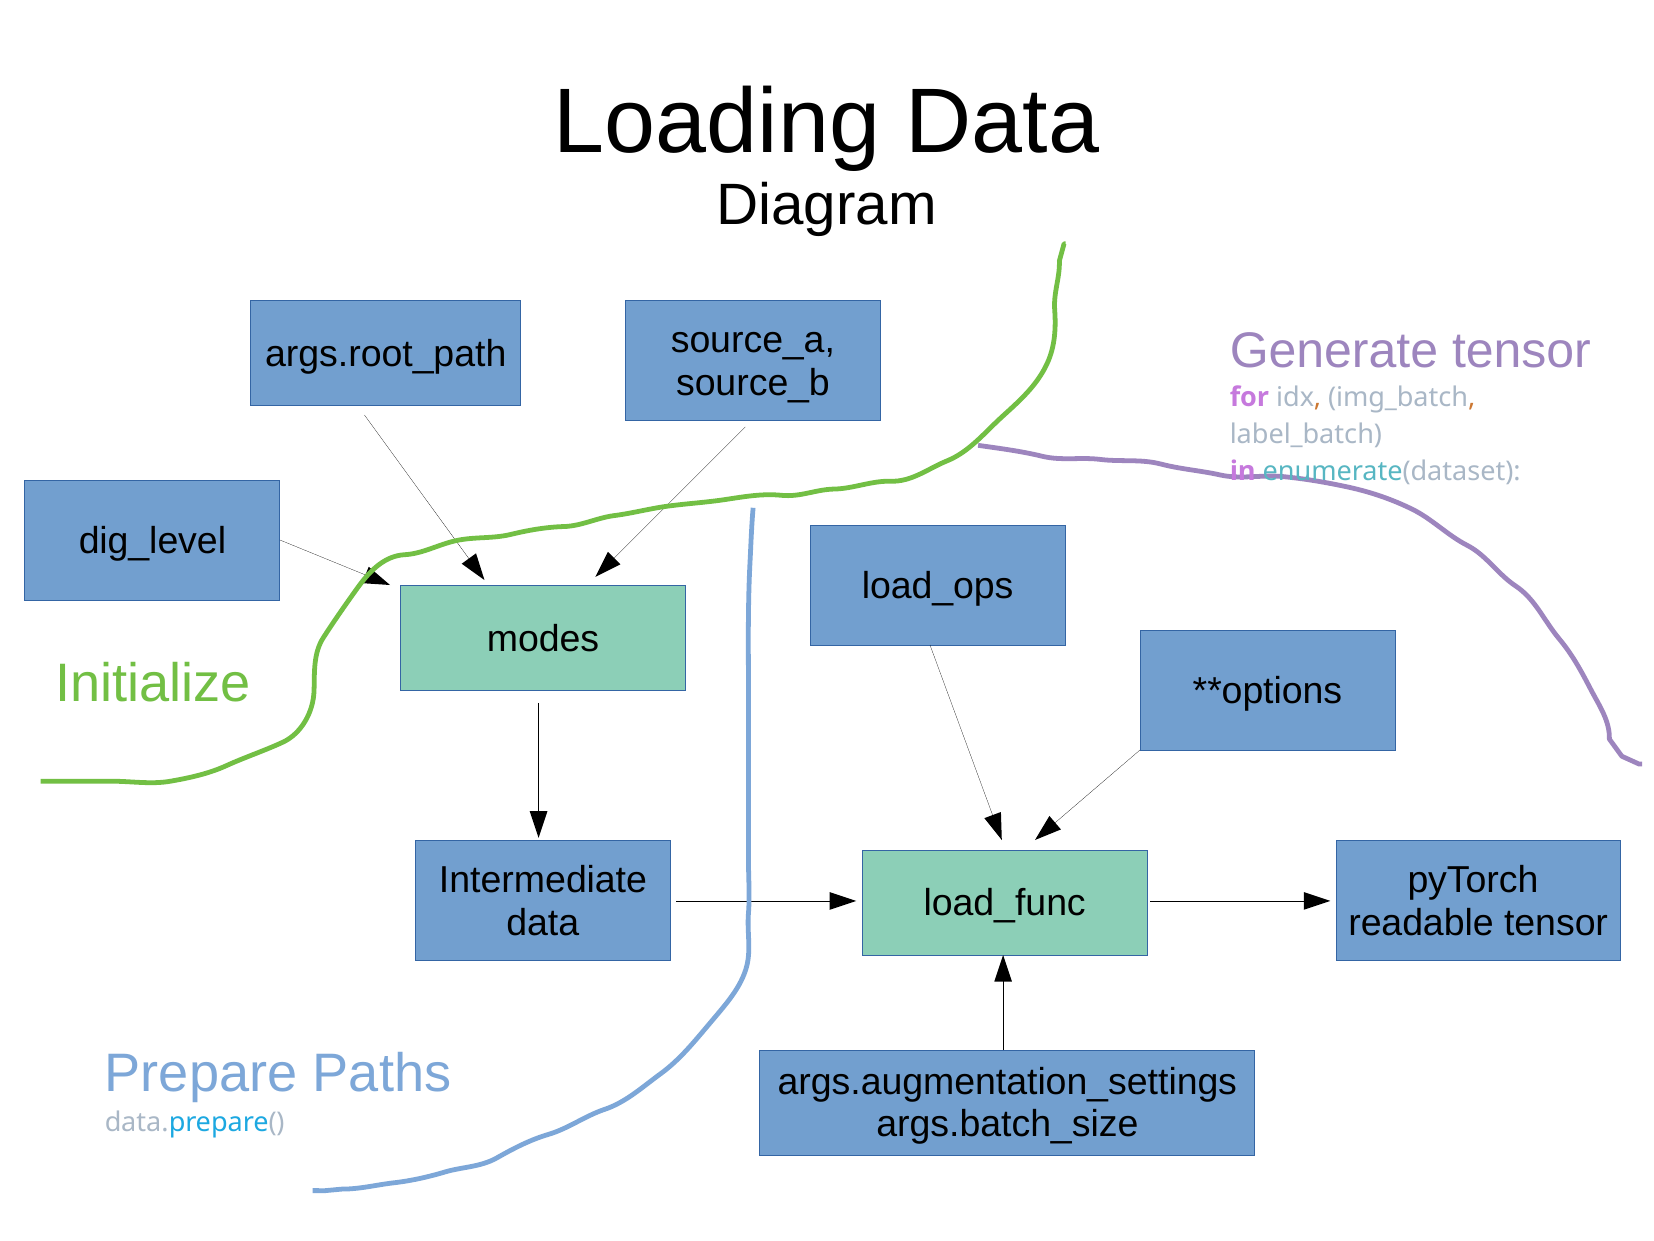

# Loading Data Diagram
args.root_path
source_a,
source_b
Generate tensor
for idx, (img_batch, label_batch)
in enumerate(dataset):
dig_level
load_ops
modes
**options
Initialize
Intermediate
data
pyTorch
readable tensor
load_func
Prepare Paths
data.prepare()
args.augmentation_settings
args.batch_size